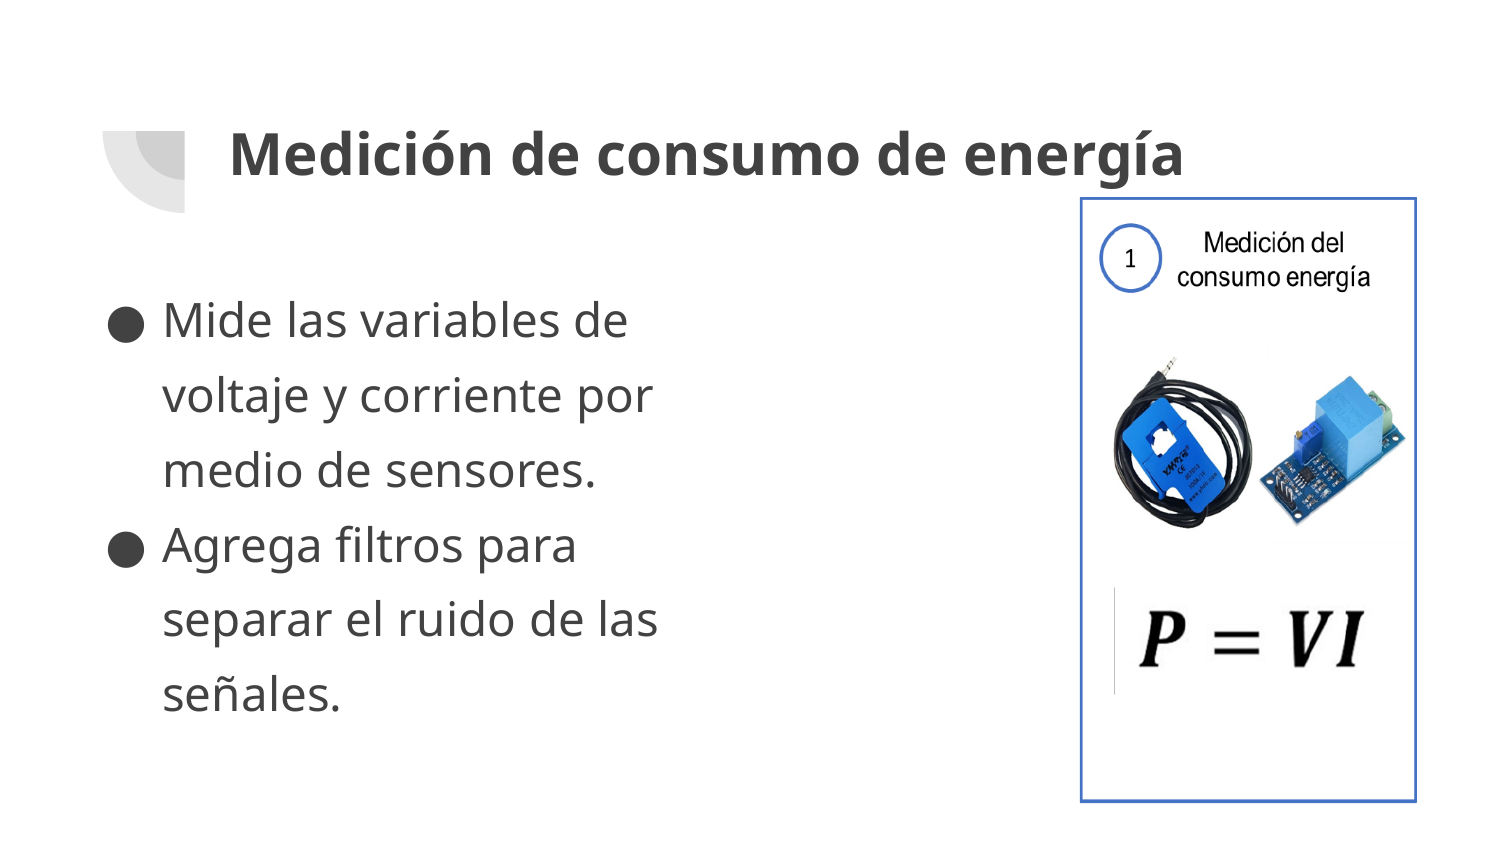

Medición de consumo de energía
# Mide las variables de voltaje y corriente por medio de sensores.
Agrega filtros para separar el ruido de las señales.